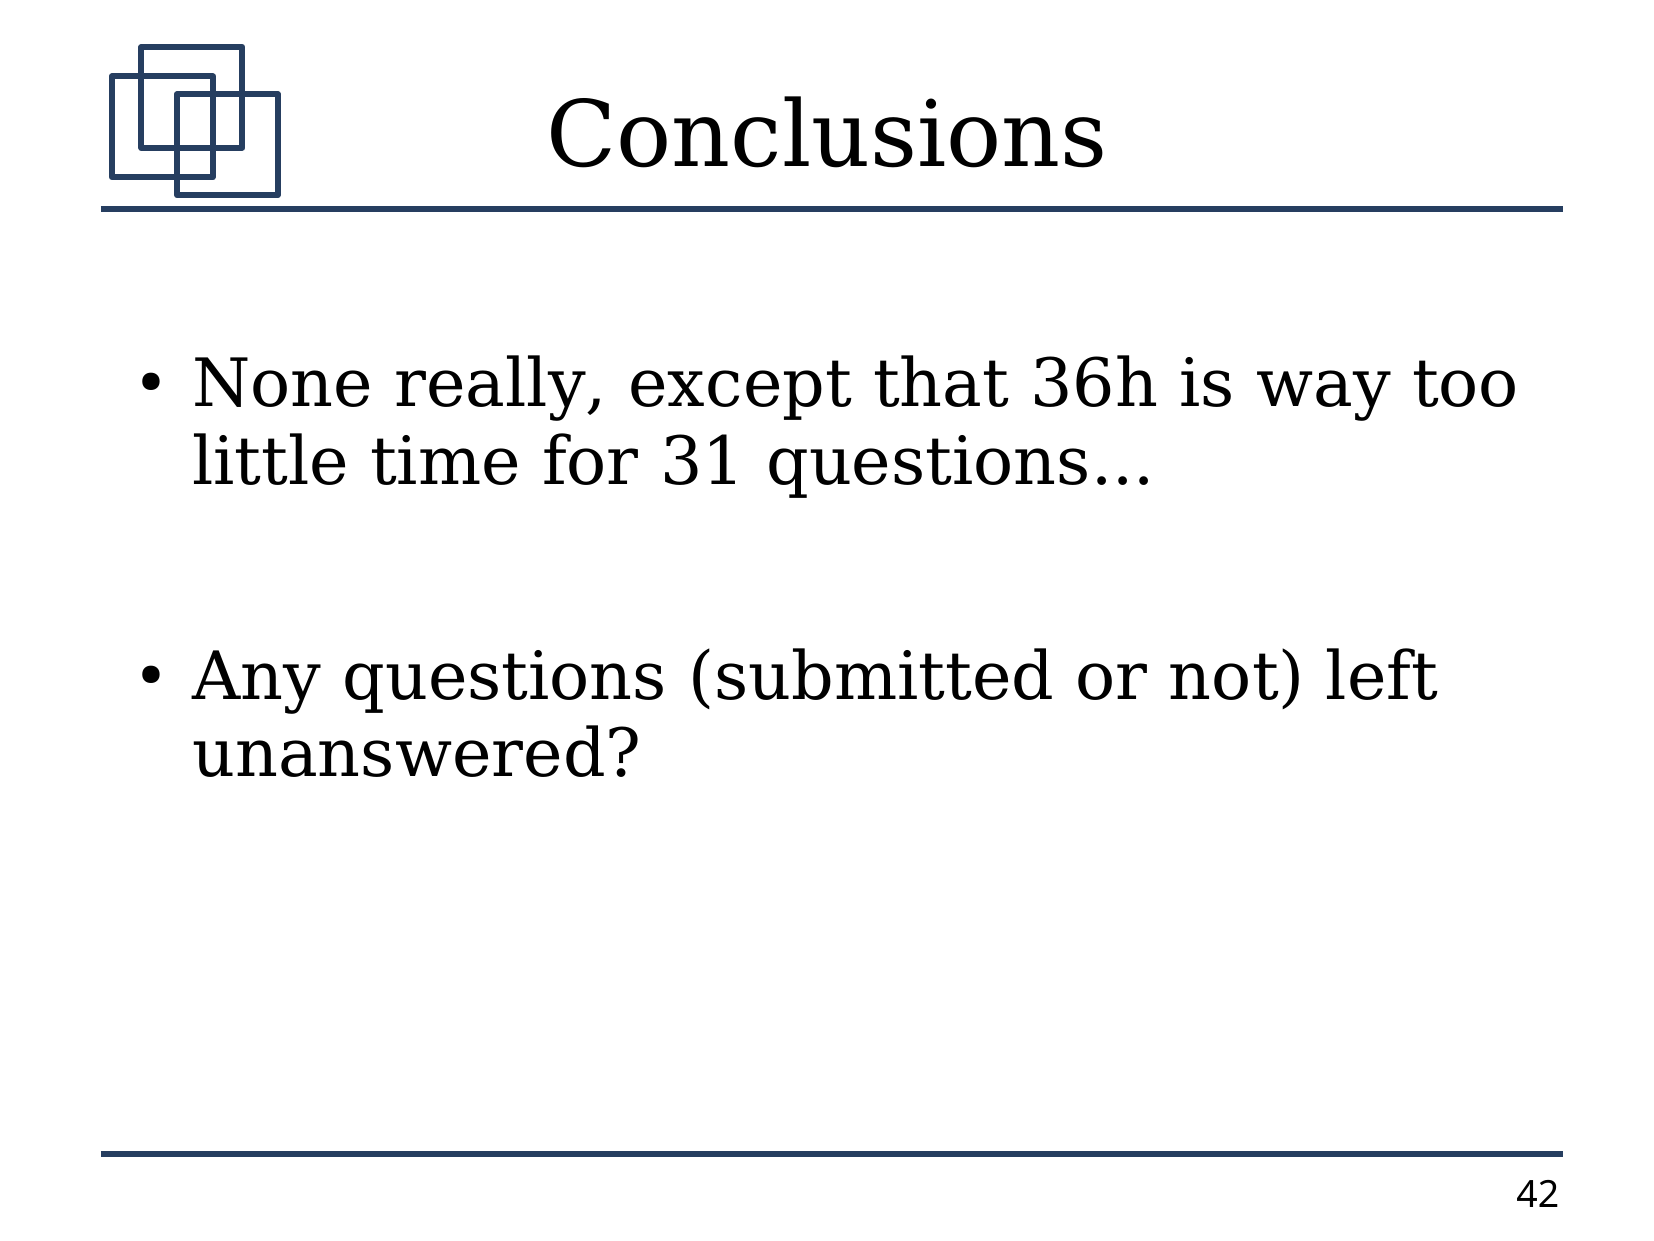

# Conclusions
None really, except that 36h is way too little time for 31 questions...
Any questions (submitted or not) left unanswered?